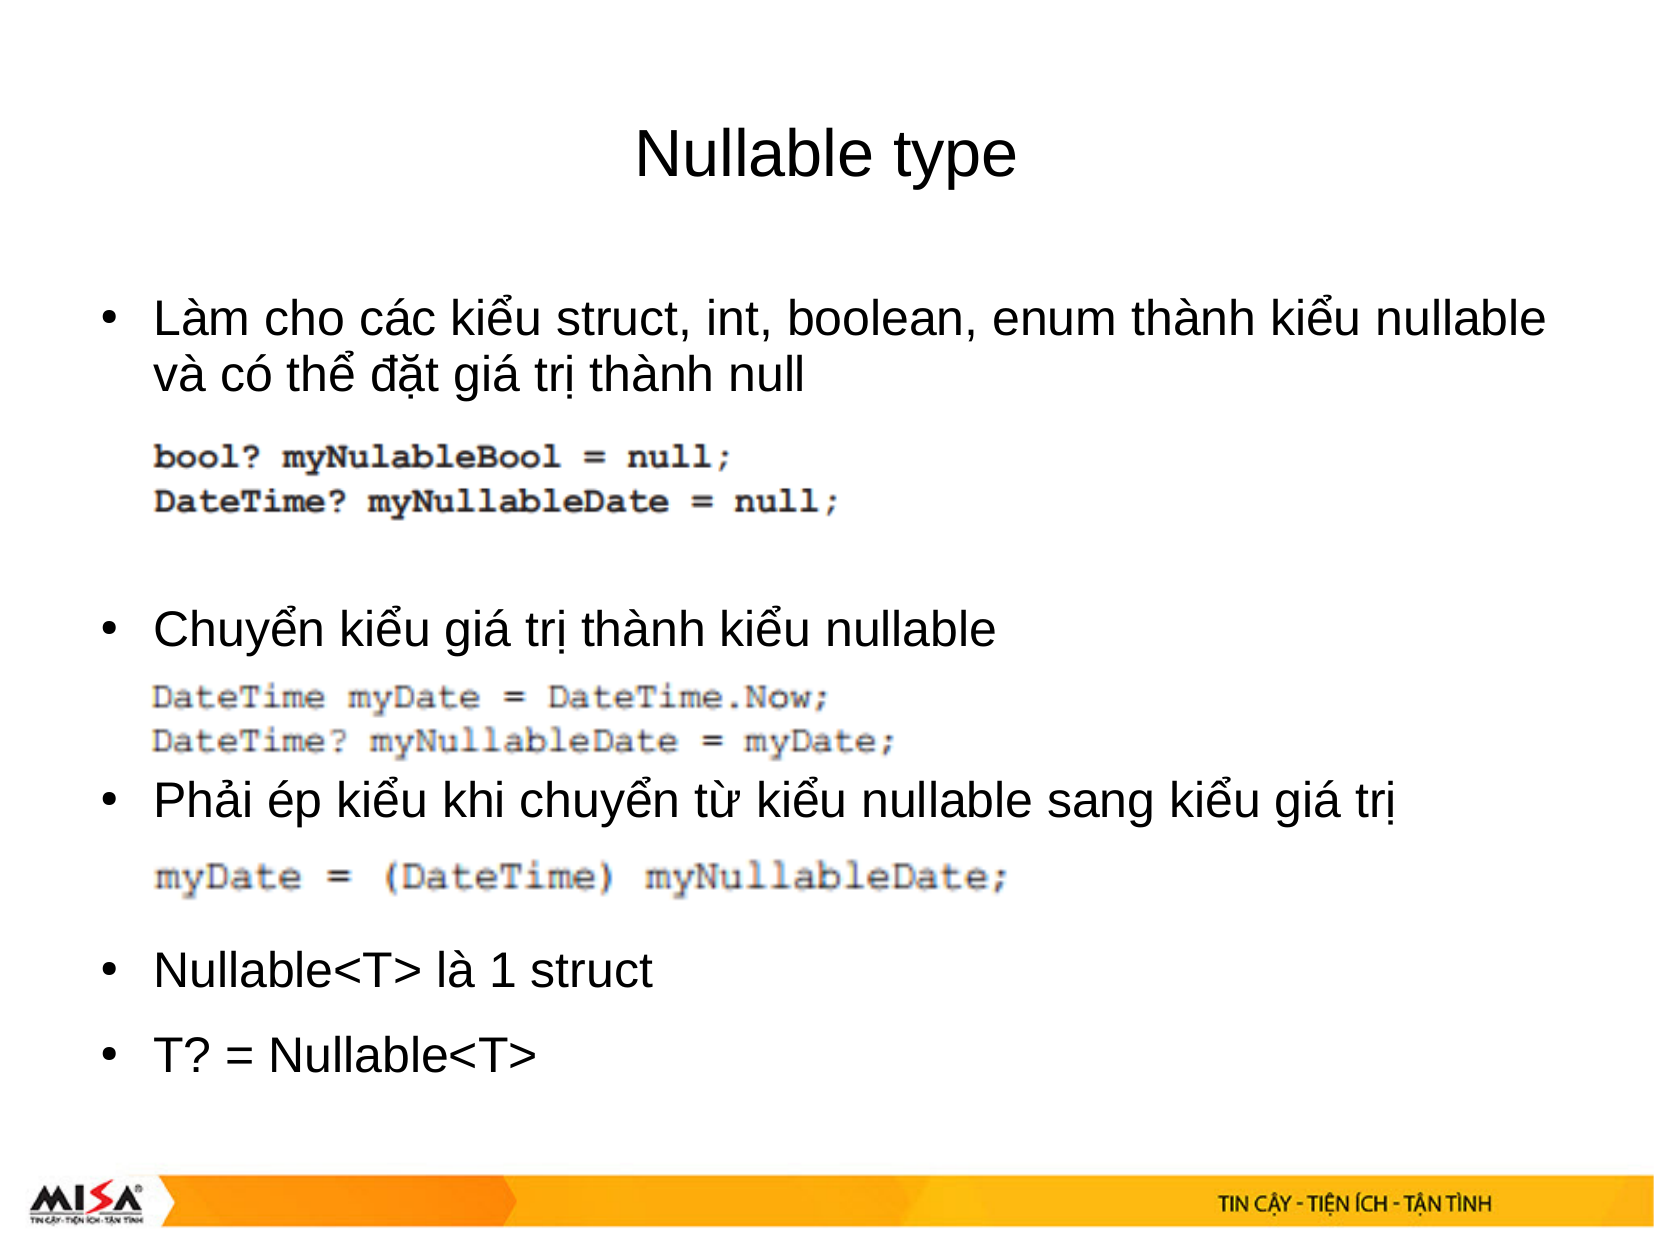

# Nullable type
Làm cho các kiểu struct, int, boolean, enum thành kiểu nullable và có thể đặt giá trị thành null
Chuyển kiểu giá trị thành kiểu nullable
Phải ép kiểu khi chuyển từ kiểu nullable sang kiểu giá trị
Nullable<T> là 1 struct
T? = Nullable<T>